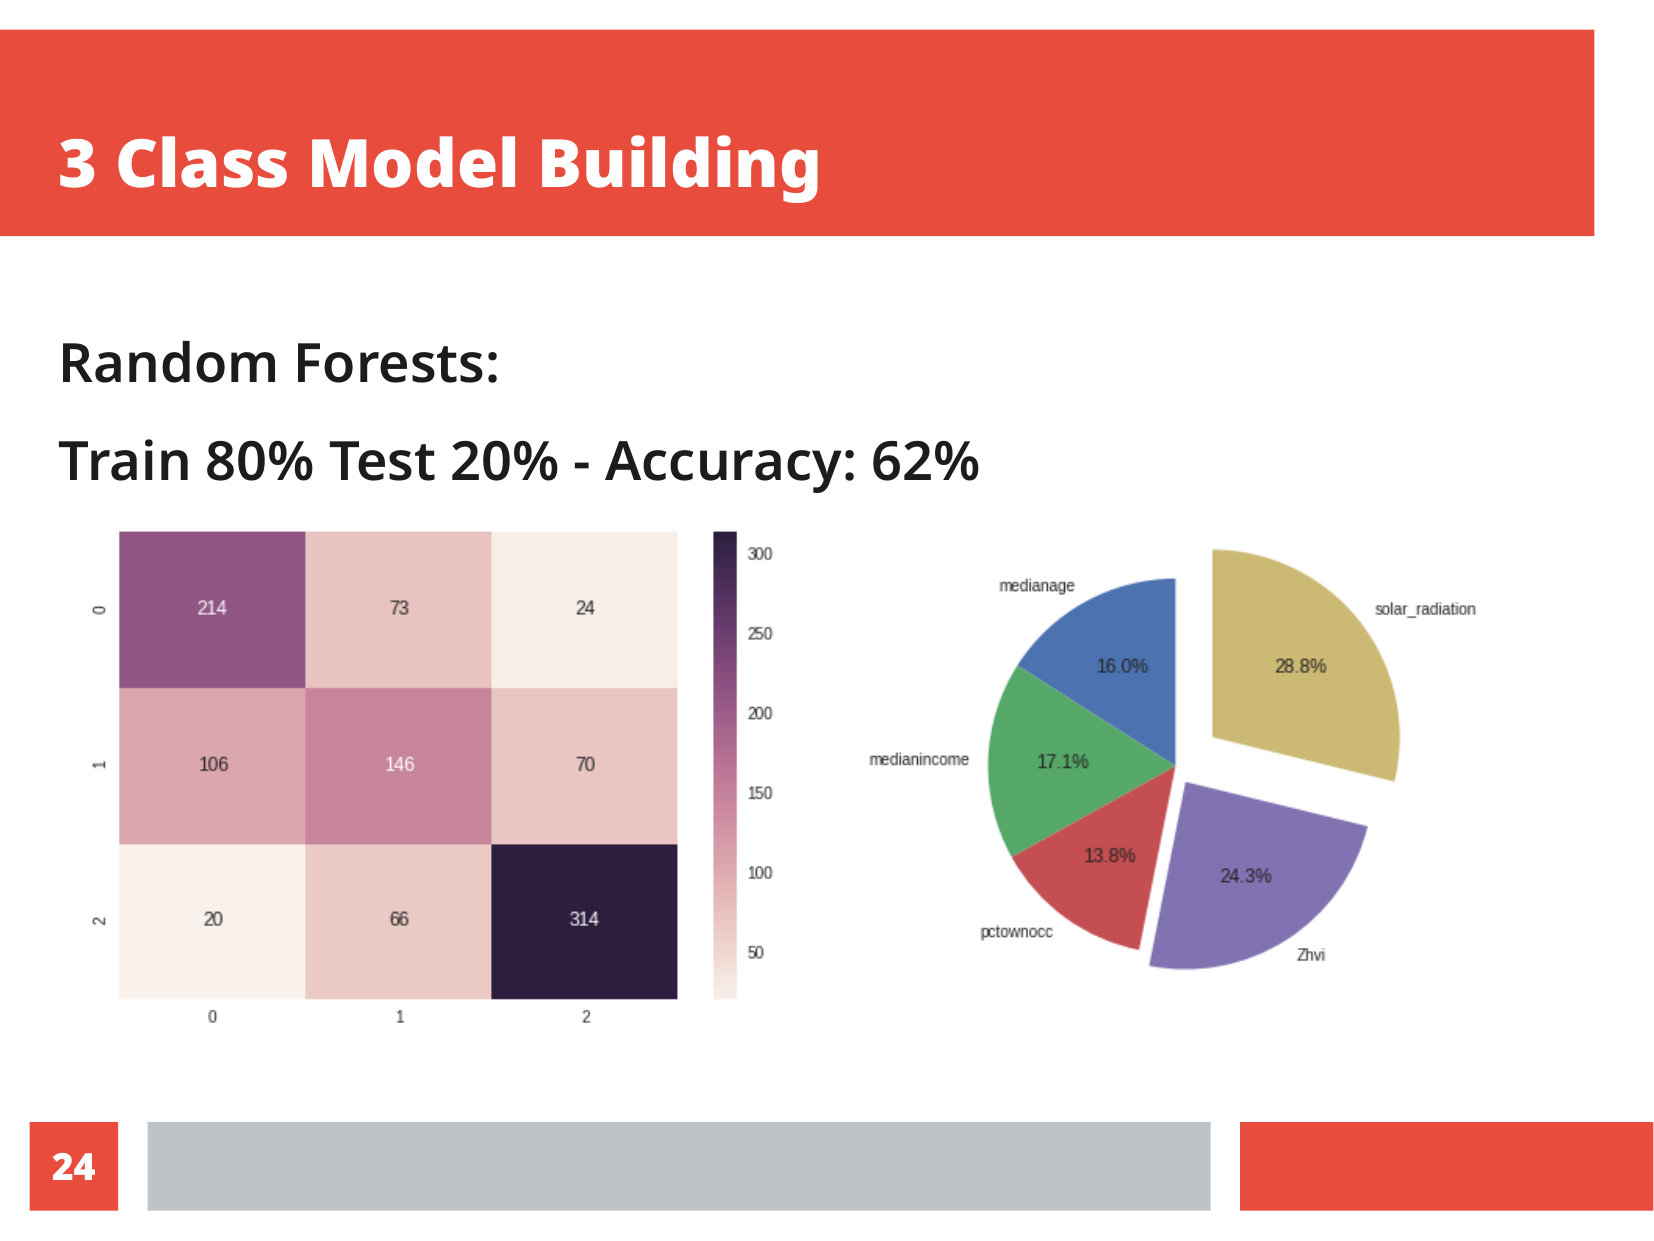

# 3 Class Model Building
Random Forests:
Train 80% Test 20% - Accuracy: 62%
24